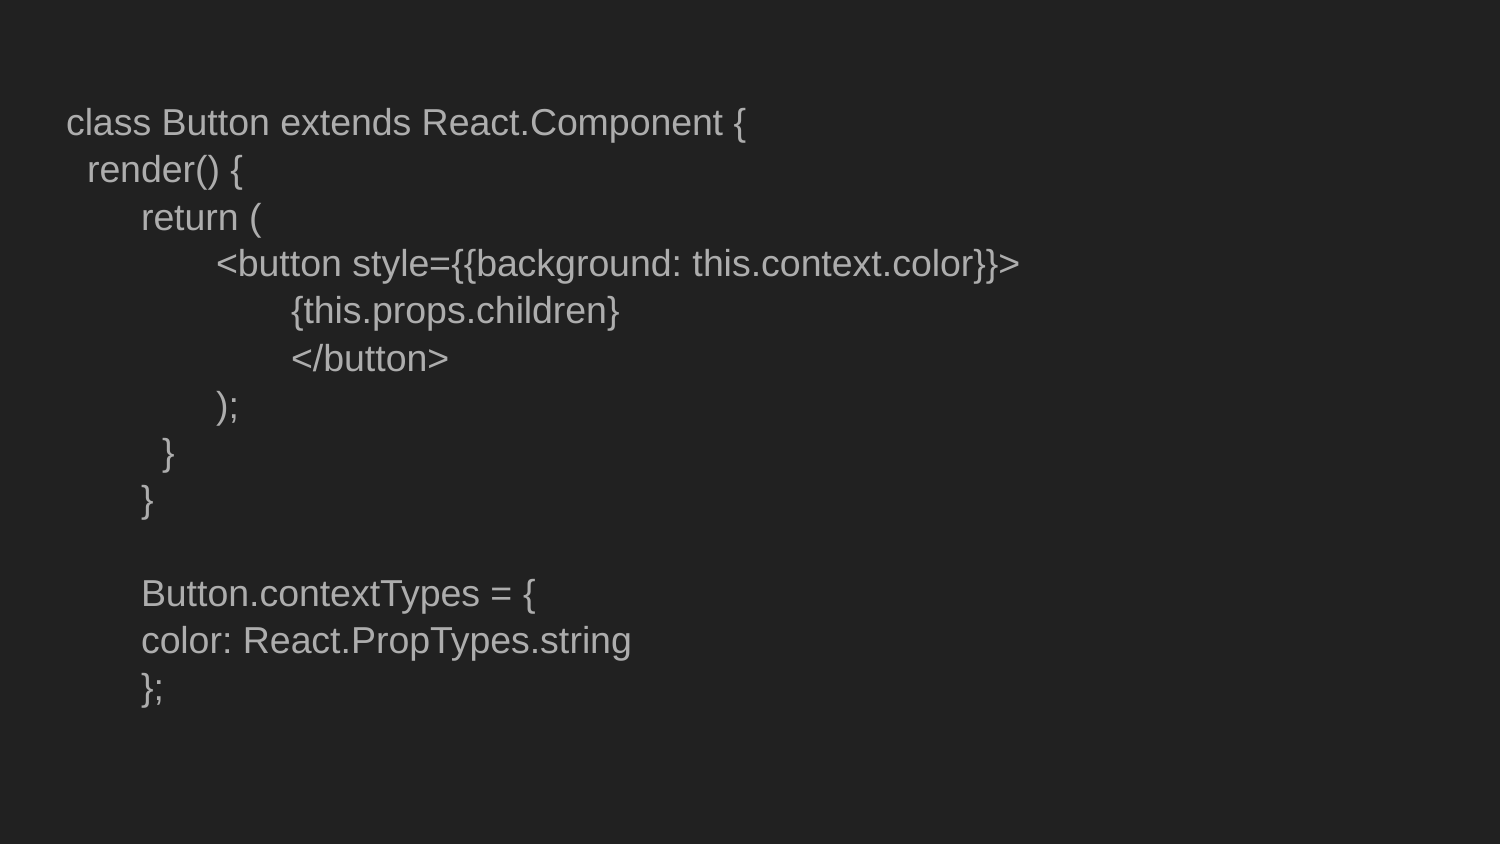

# class Button extends React.Component {
 render() {
	return (
 		<button style={{background: this.context.color}}>
 		{this.props.children}
 		</button>
	);
 }
}
Button.contextTypes = {
color: React.PropTypes.string
};